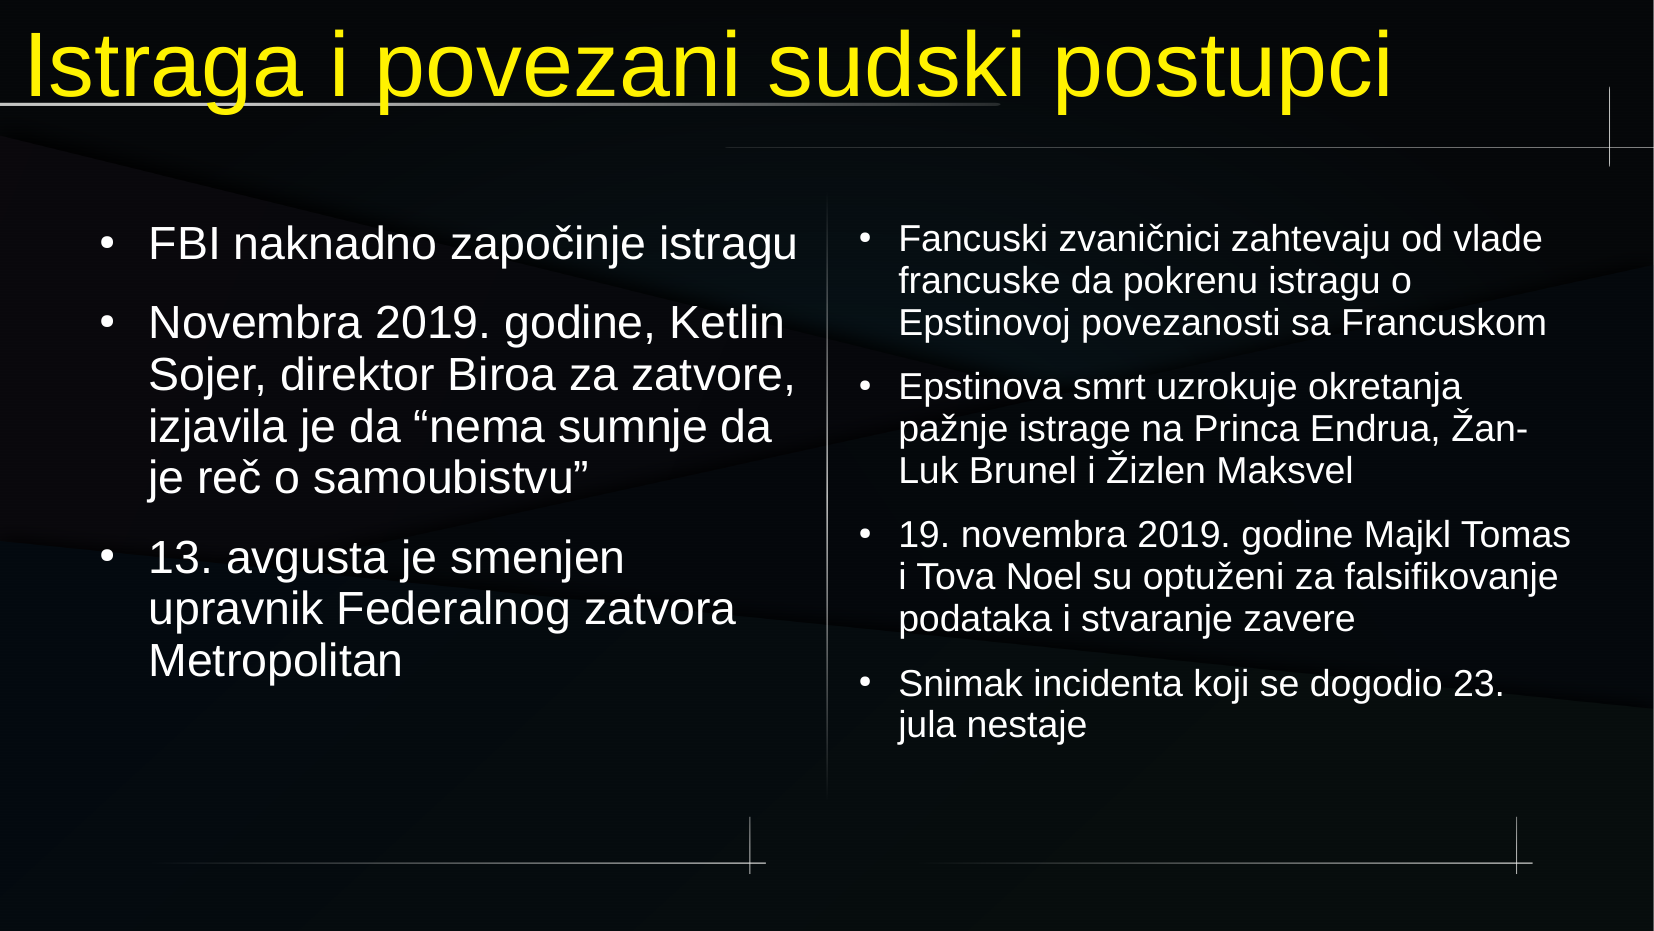

# Istraga i povezani sudski postupci
FBI naknadno započinje istragu
Novembra 2019. godine, Ketlin Sojer, direktor Biroa za zatvore, izjavila je da “nema sumnje da je reč o samoubistvu”
13. avgusta je smenjen upravnik Federalnog zatvora Metropolitan
Fancuski zvaničnici zahtevaju od vlade francuske da pokrenu istragu o Epstinovoj povezanosti sa Francuskom
Epstinova smrt uzrokuje okretanja pažnje istrage na Princa Endrua, Žan-Luk Brunel i Žizlen Maksvel
19. novembra 2019. godine Majkl Tomas i Tova Noel su optuženi za falsifikovanje podataka i stvaranje zavere
Snimak incidenta koji se dogodio 23. jula nestaje